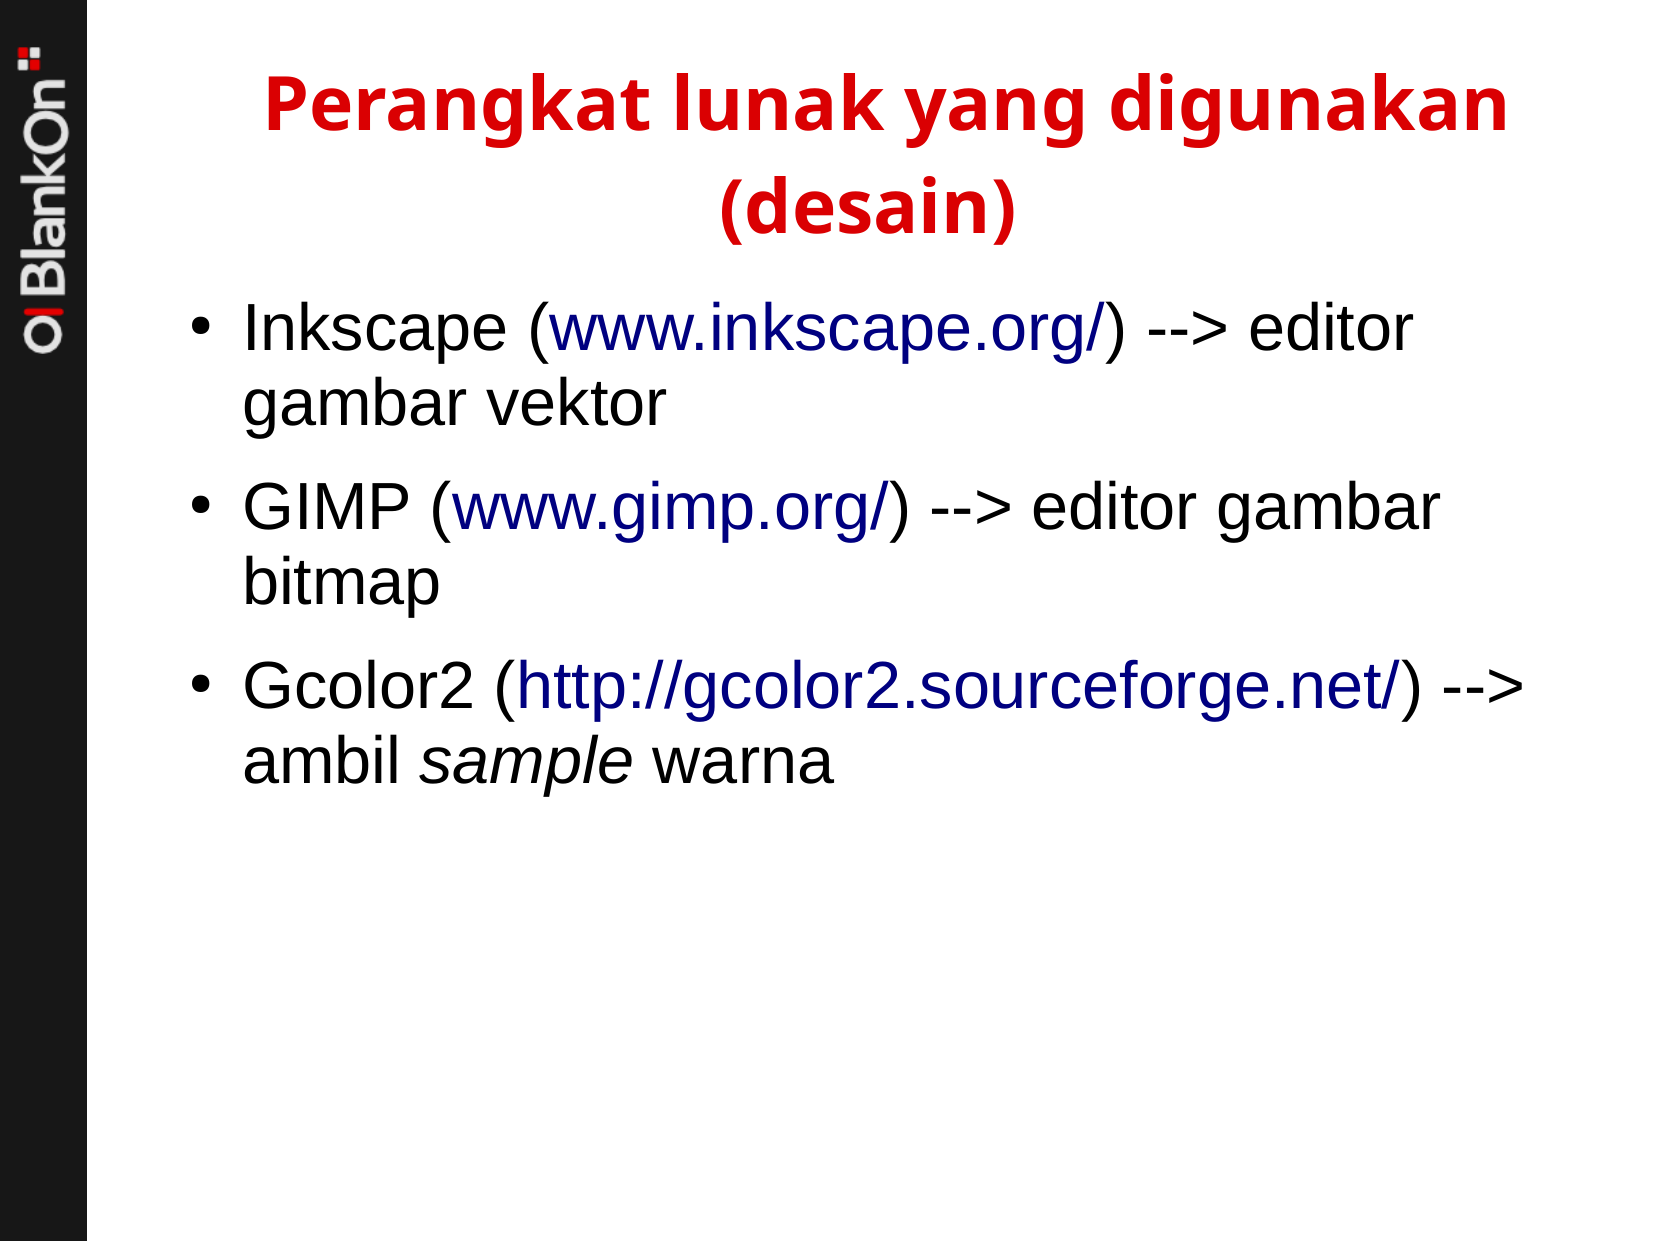

Perangkat lunak yang digunakan (desain)
# Inkscape (www.inkscape.org/) --> editor gambar vektor
GIMP (www.gimp.org/) --> editor gambar bitmap
Gcolor2 (http://gcolor2.sourceforge.net/) --> ambil sample warna